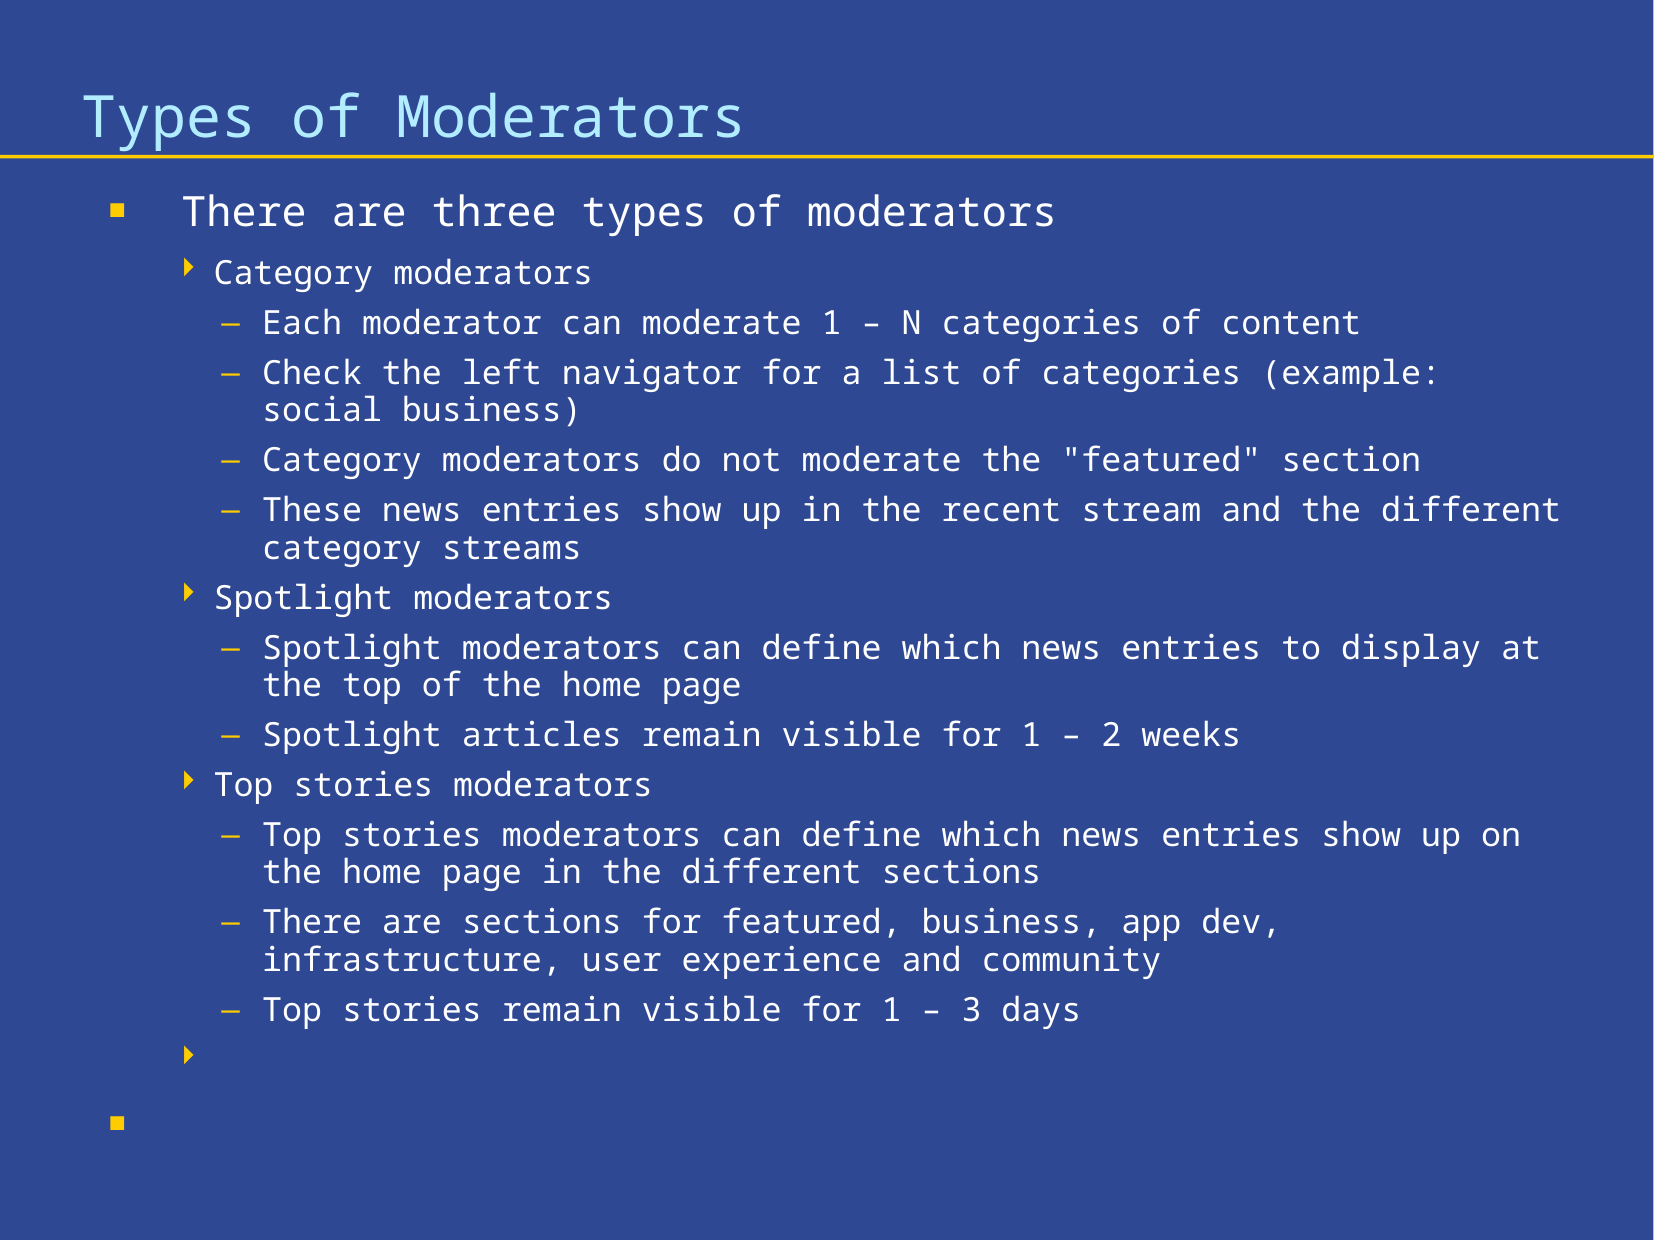

# Types of Moderators
There are three types of moderators
Category moderators
Each moderator can moderate 1 – N categories of content
Check the left navigator for a list of categories (example: social business)
Category moderators do not moderate the "featured" section
These news entries show up in the recent stream and the different category streams
Spotlight moderators
Spotlight moderators can define which news entries to display at the top of the home page
Spotlight articles remain visible for 1 – 2 weeks
Top stories moderators
Top stories moderators can define which news entries show up on the home page in the different sections
There are sections for featured, business, app dev, infrastructure, user experience and community
Top stories remain visible for 1 – 3 days